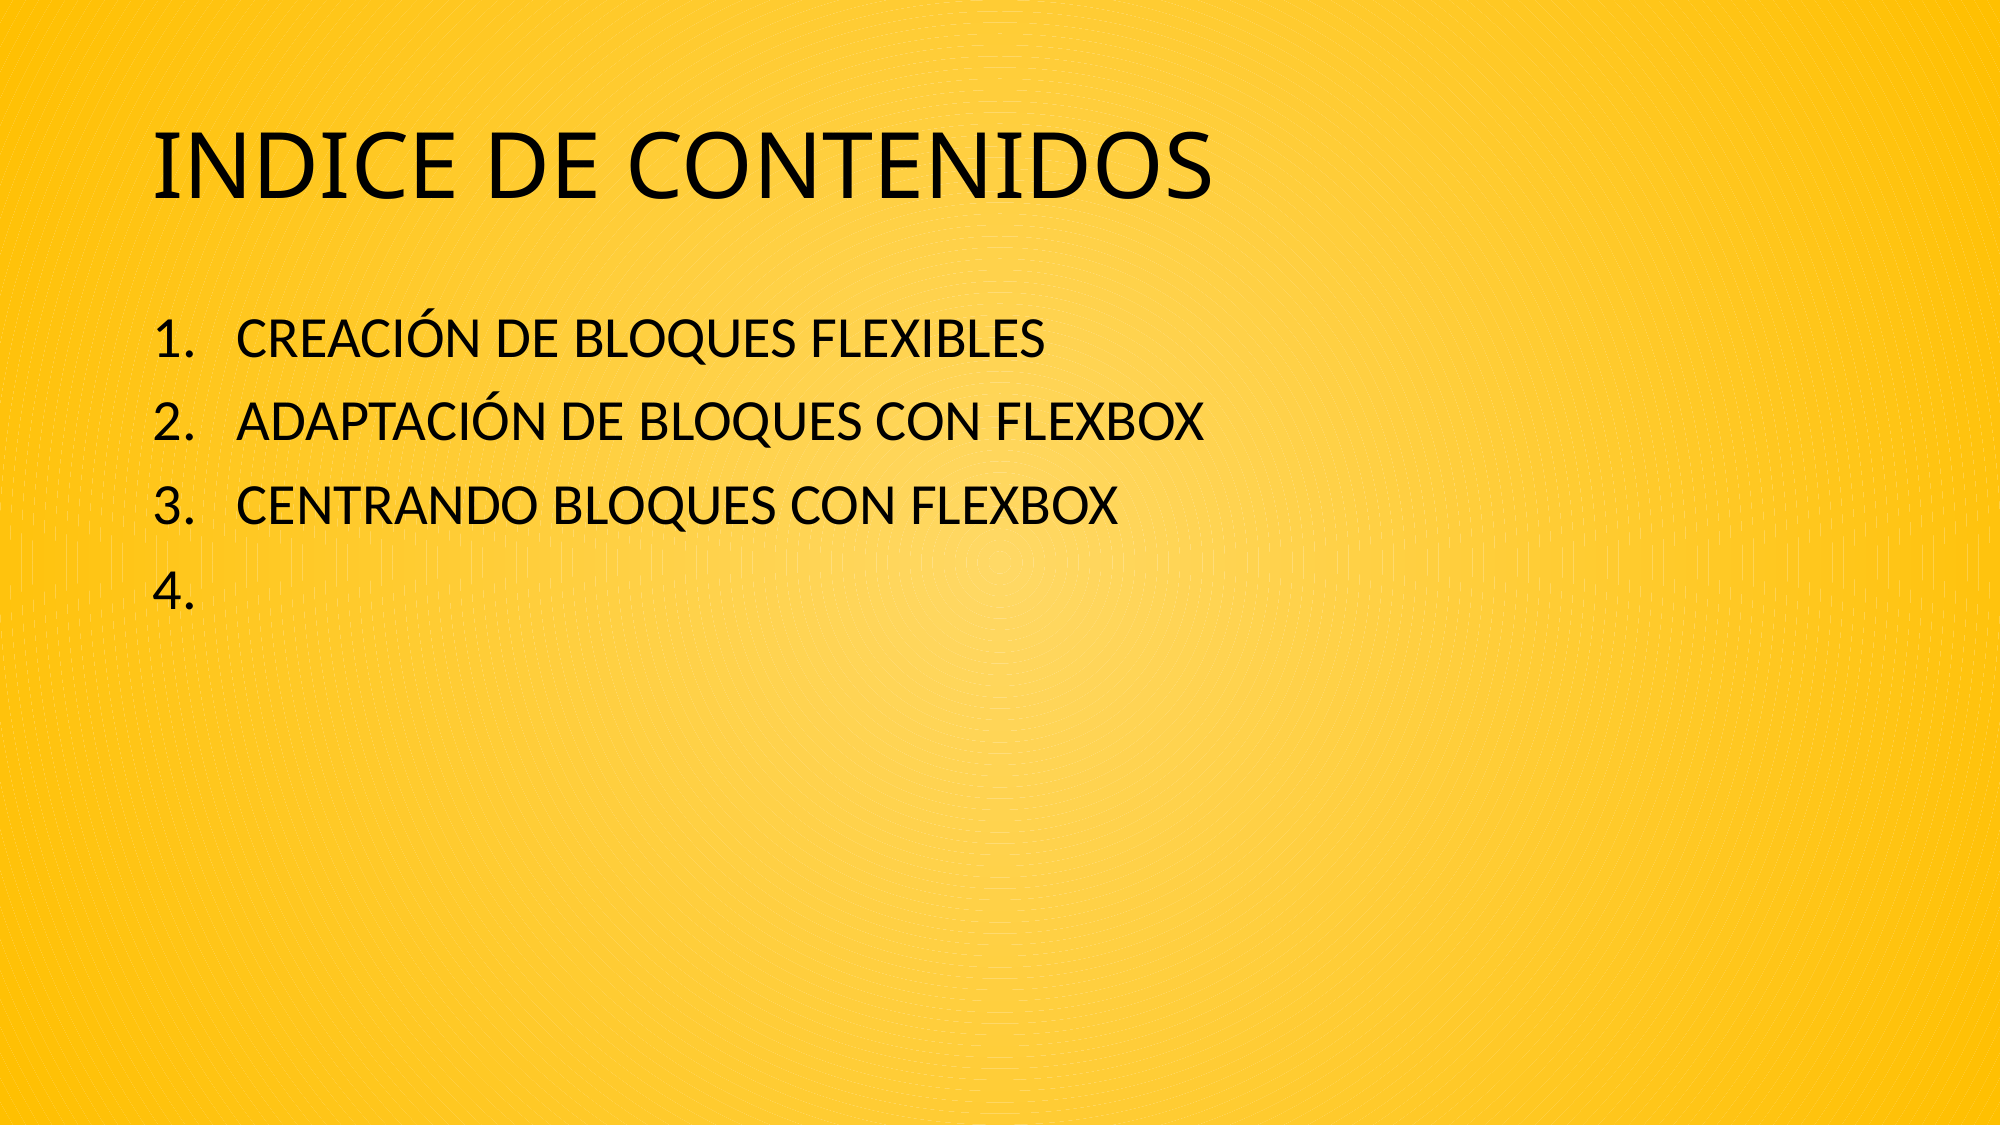

# INDICE DE CONTENIDOS
CREACIÓN DE BLOQUES FLEXIBLES
ADAPTACIÓN DE BLOQUES CON FLEXBOX
CENTRANDO BLOQUES CON FLEXBOX